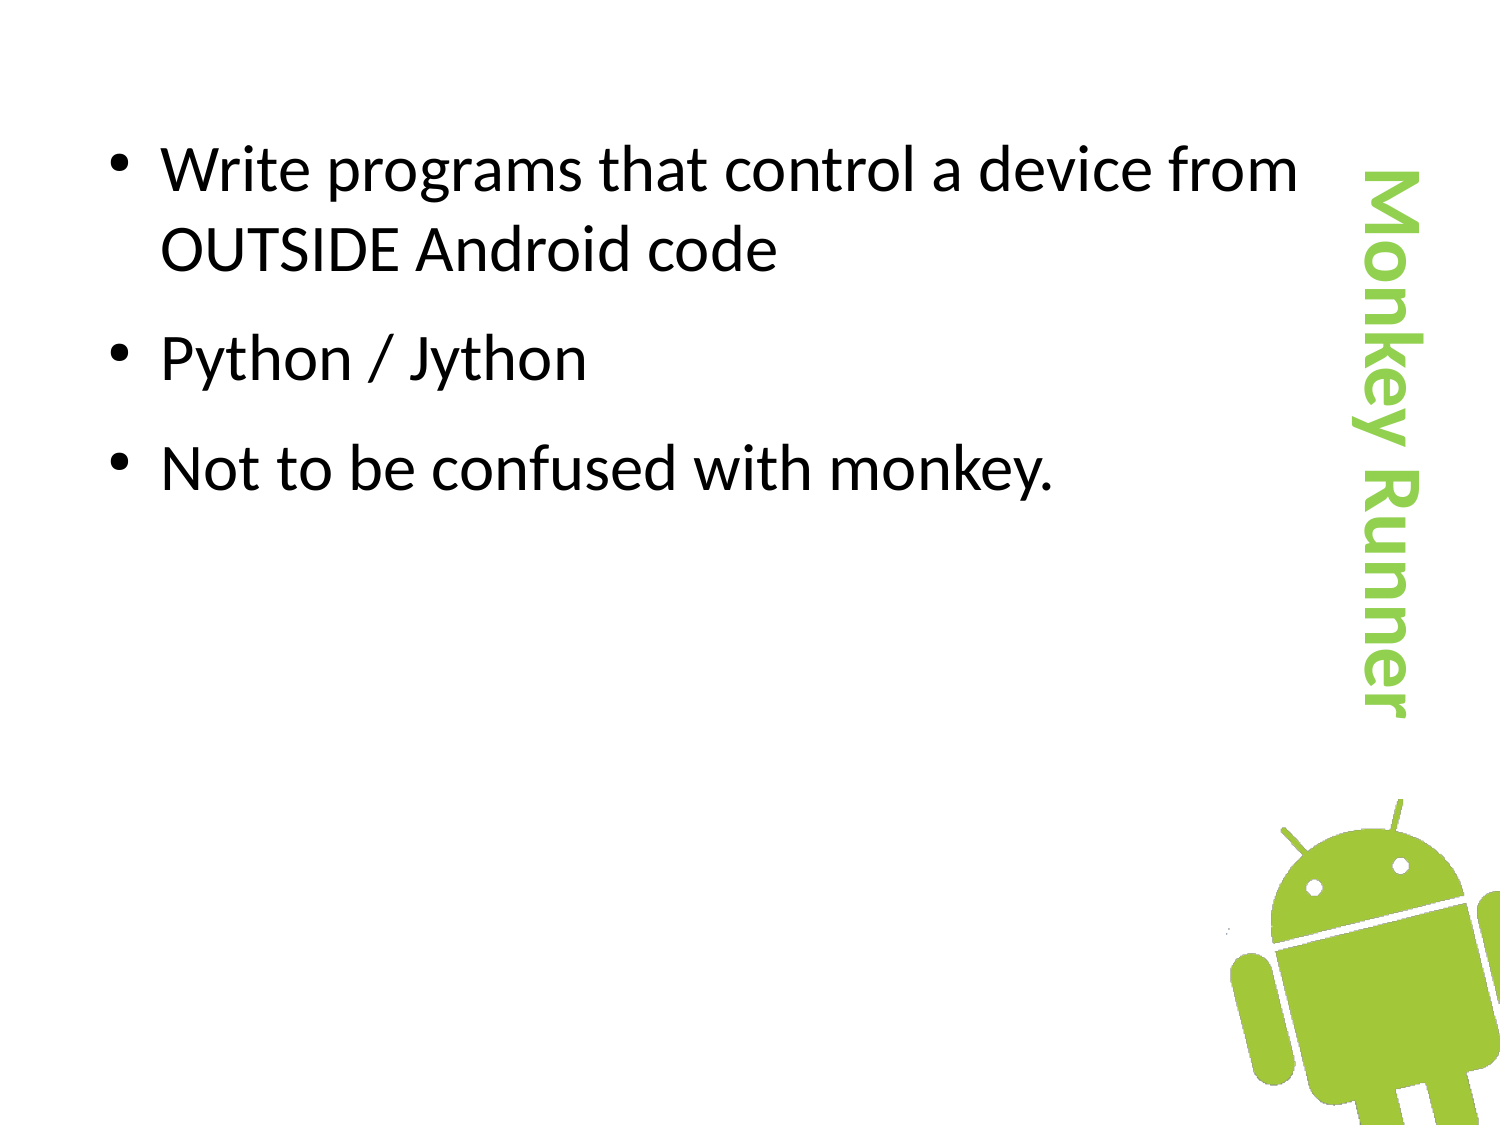

Write programs that control a device from OUTSIDE Android code
Python / Jython
Not to be confused with monkey.
# Monkey Runner